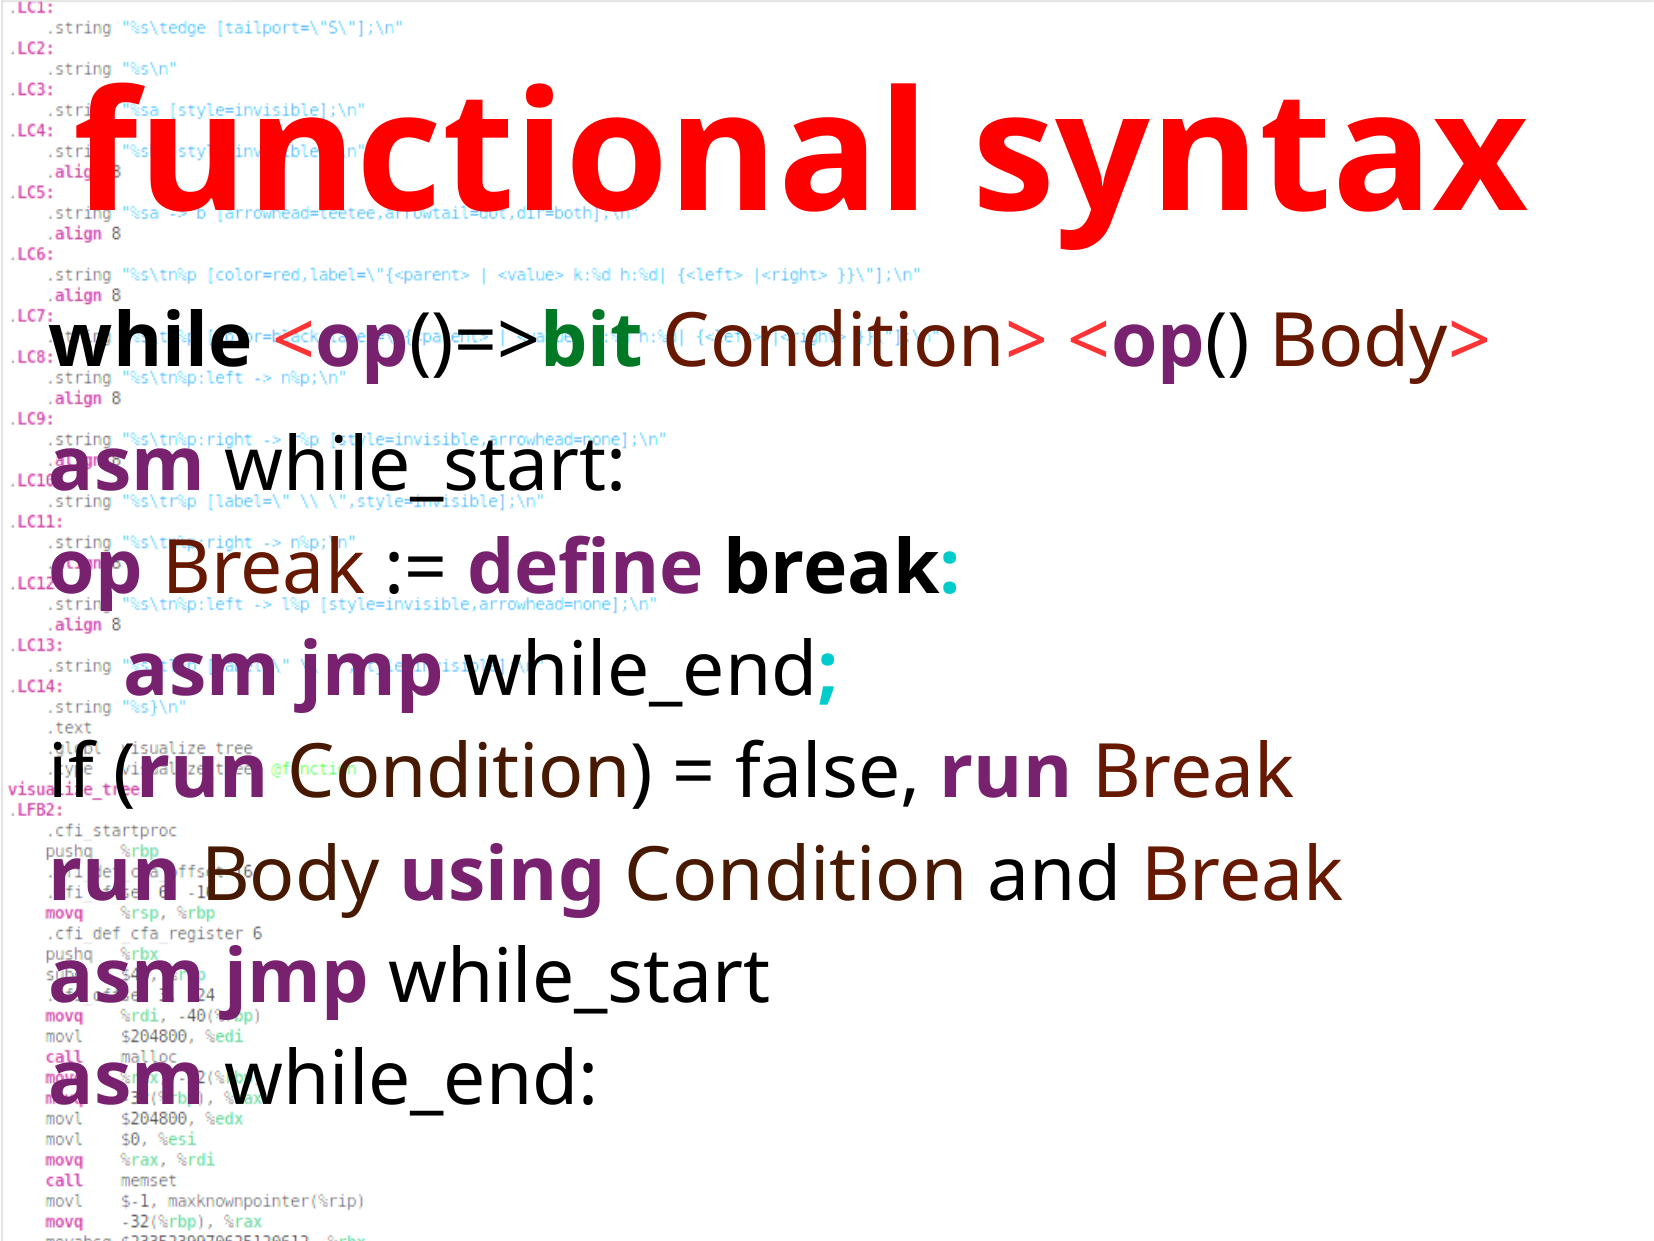

functional syntax
while <op()=>bit Condition> <op() Body>
asm while_start:
op Break := define break:
	asm jmp while_end;
if (run Condition) = false, run Break
run Body using Condition and Break
asm jmp while_start
asm while_end: